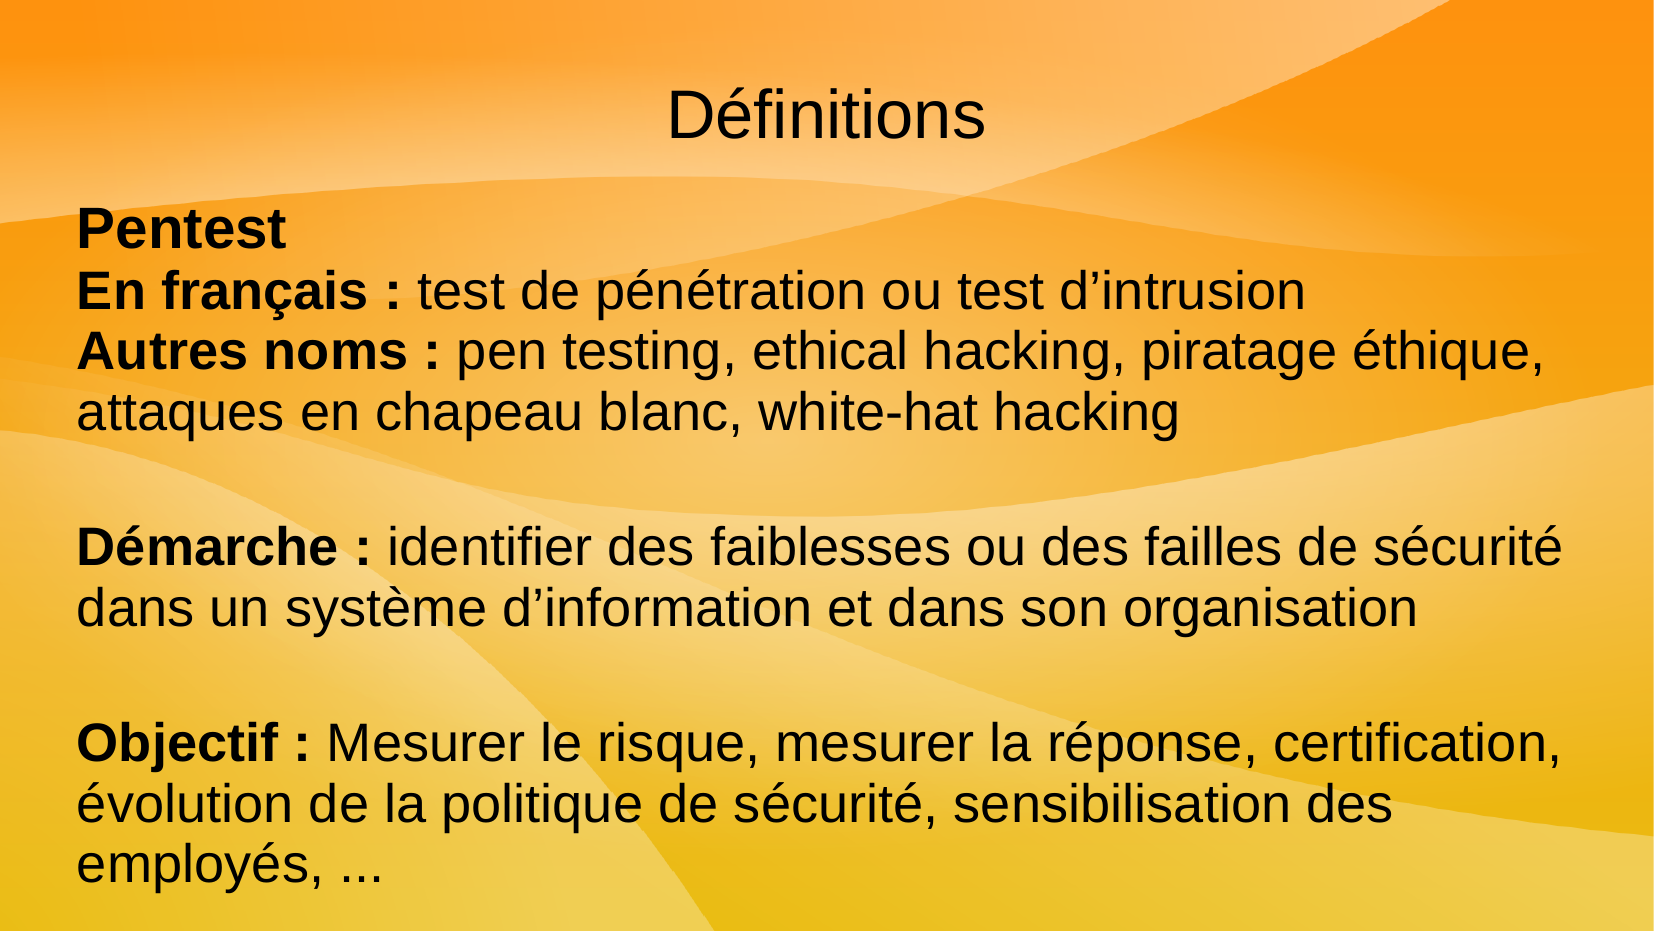

# Définitions
Pentest
En français : test de pénétration ou test d’intrusion
Autres noms : pen testing, ethical hacking, piratage éthique, attaques en chapeau blanc, white-hat hacking
Démarche : identifier des faiblesses ou des failles de sécurité dans un système d’information et dans son organisation
Objectif : Mesurer le risque, mesurer la réponse, certification, évolution de la politique de sécurité, sensibilisation des employés, ...